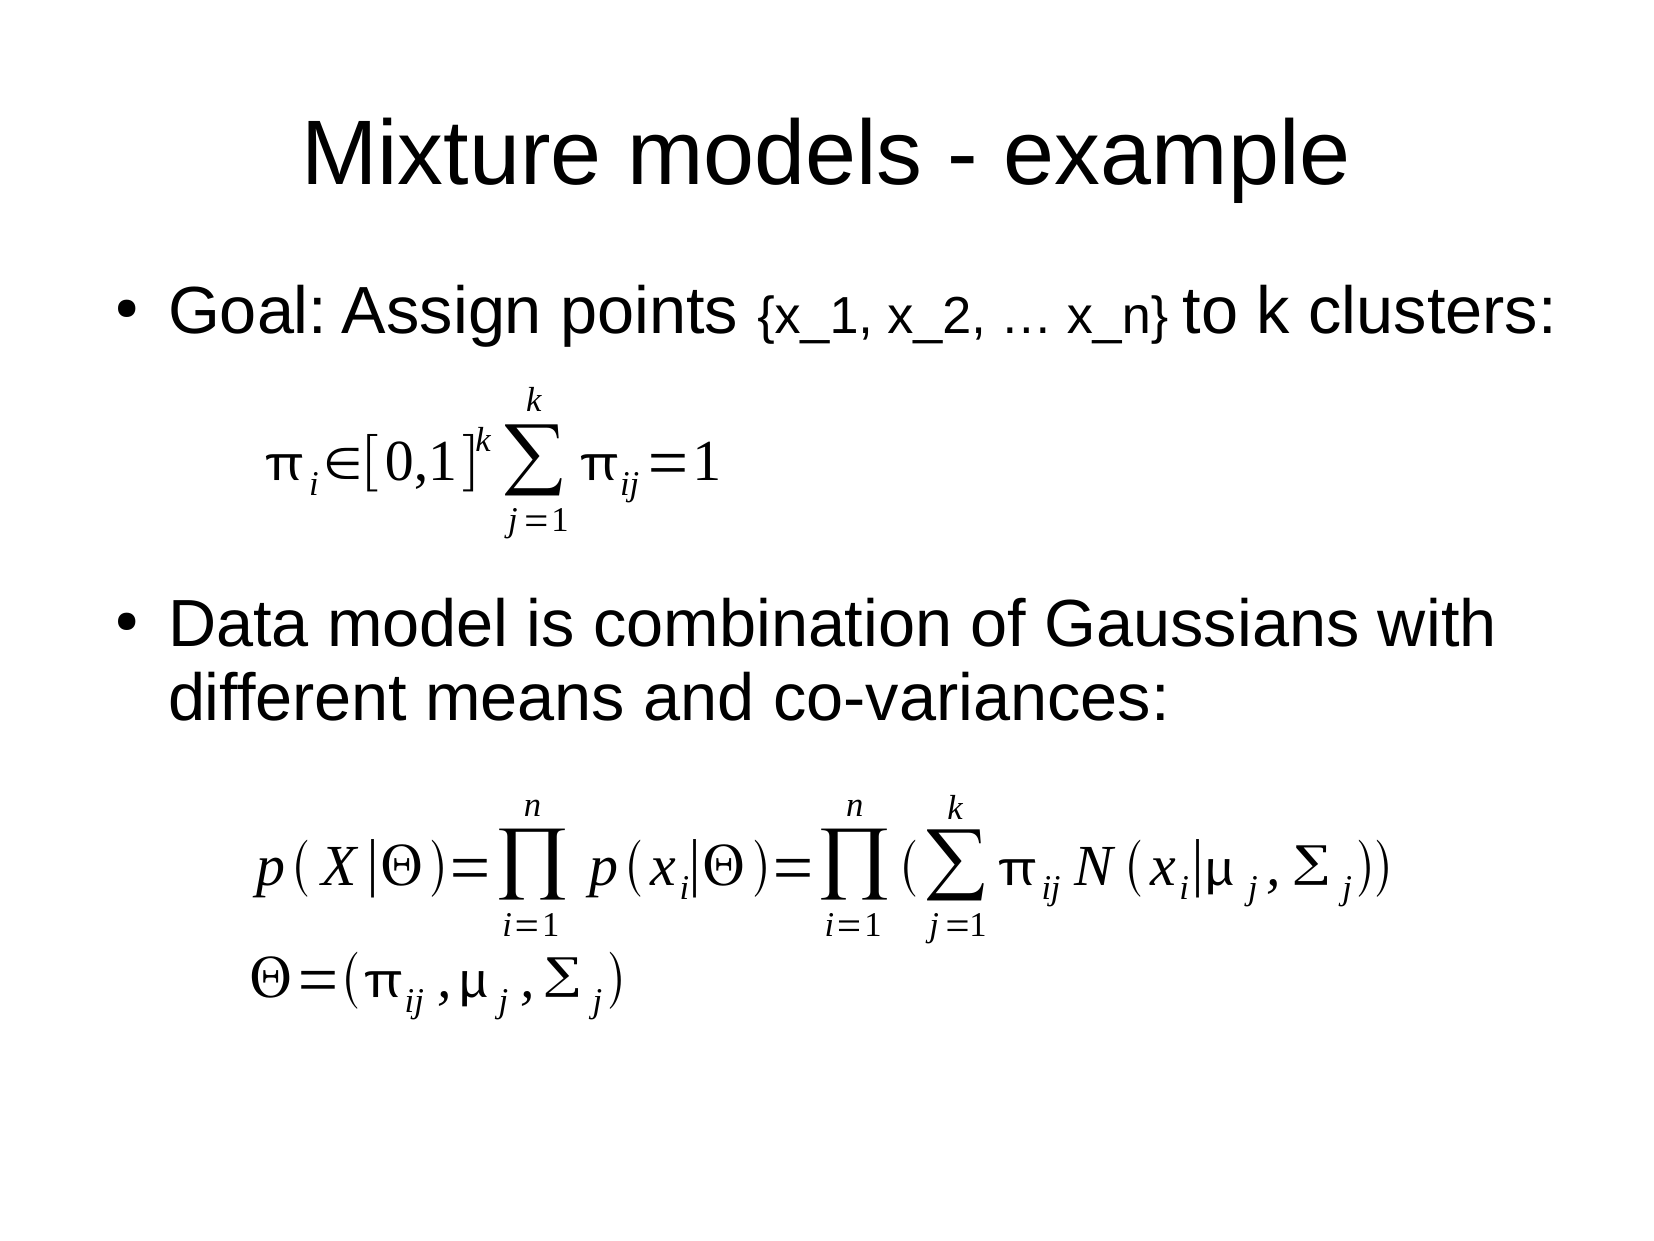

# Mixture models - example
Goal: Assign points {x_1, x_2, … x_n} to k clusters:
Data model is combination of Gaussians with different means and co-variances: